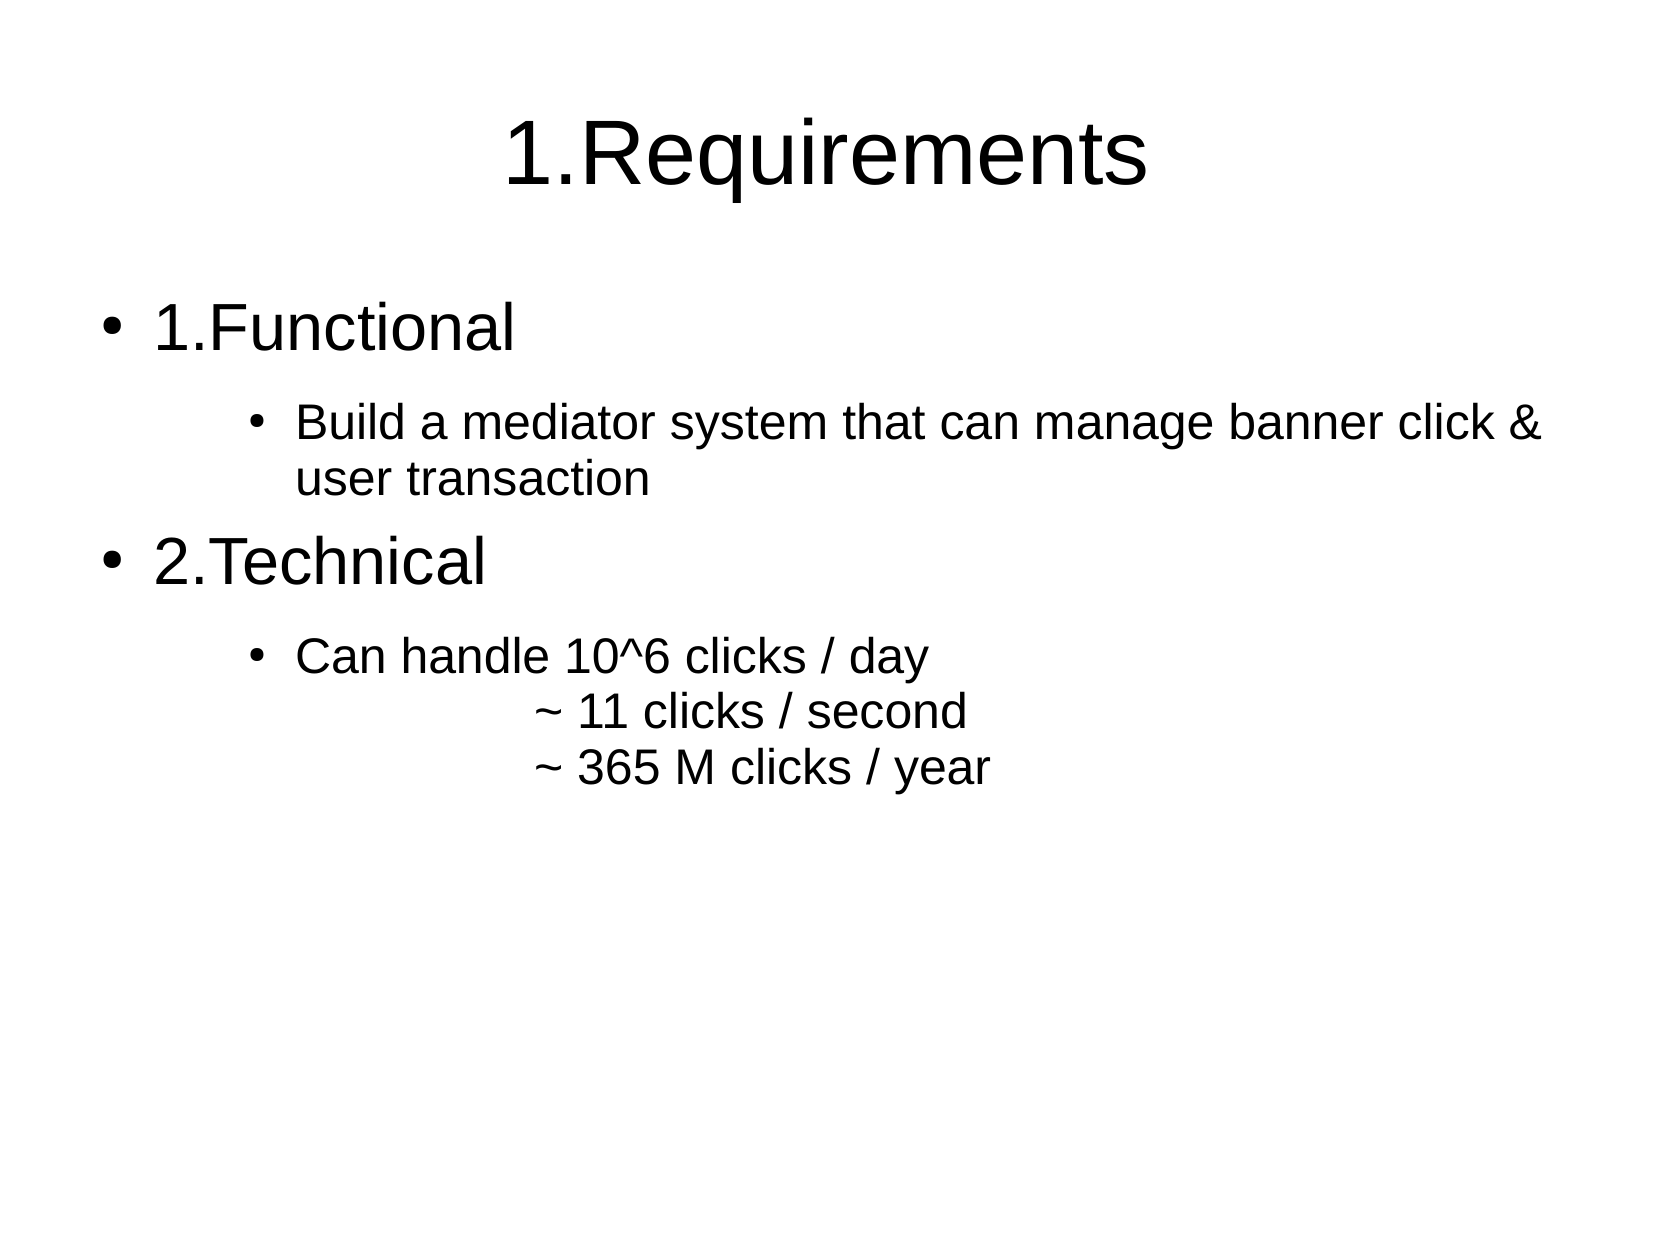

# 1.Requirements
1.Functional
Build a mediator system that can manage banner click & user transaction
2.Technical
Can handle 10^6 clicks / day
			 ~ 11 clicks / second
			 ~ 365 M clicks / year